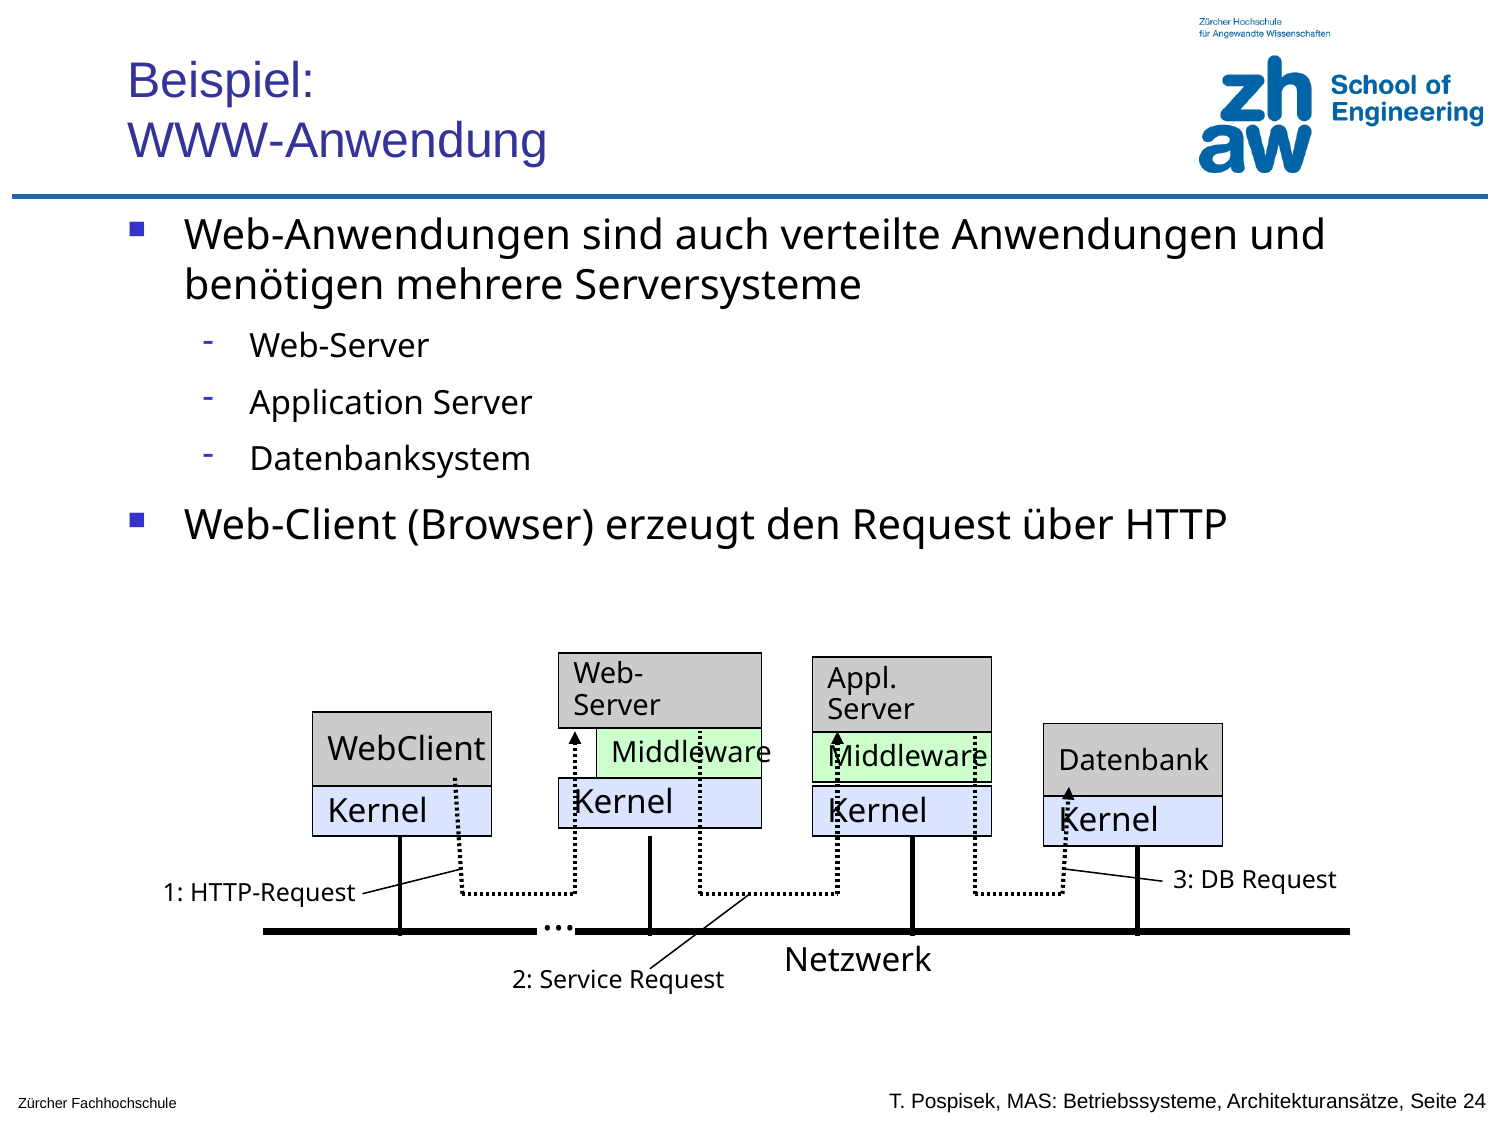

# Beispiel: WWW-Anwendung
Web-Anwendungen sind auch verteilte Anwendungen und benötigen mehrere Serversysteme
Web-Server
Application Server
Datenbanksystem
Web-Client (Browser) erzeugt den Request über HTTP
Web-
Server
Appl.
Server
WebClient
Datenbank
Middleware
Middleware
Kernel
Kernel
Kernel
Kernel
3: DB Request
1: HTTP-Request
...
Netzwerk
2: Service Request